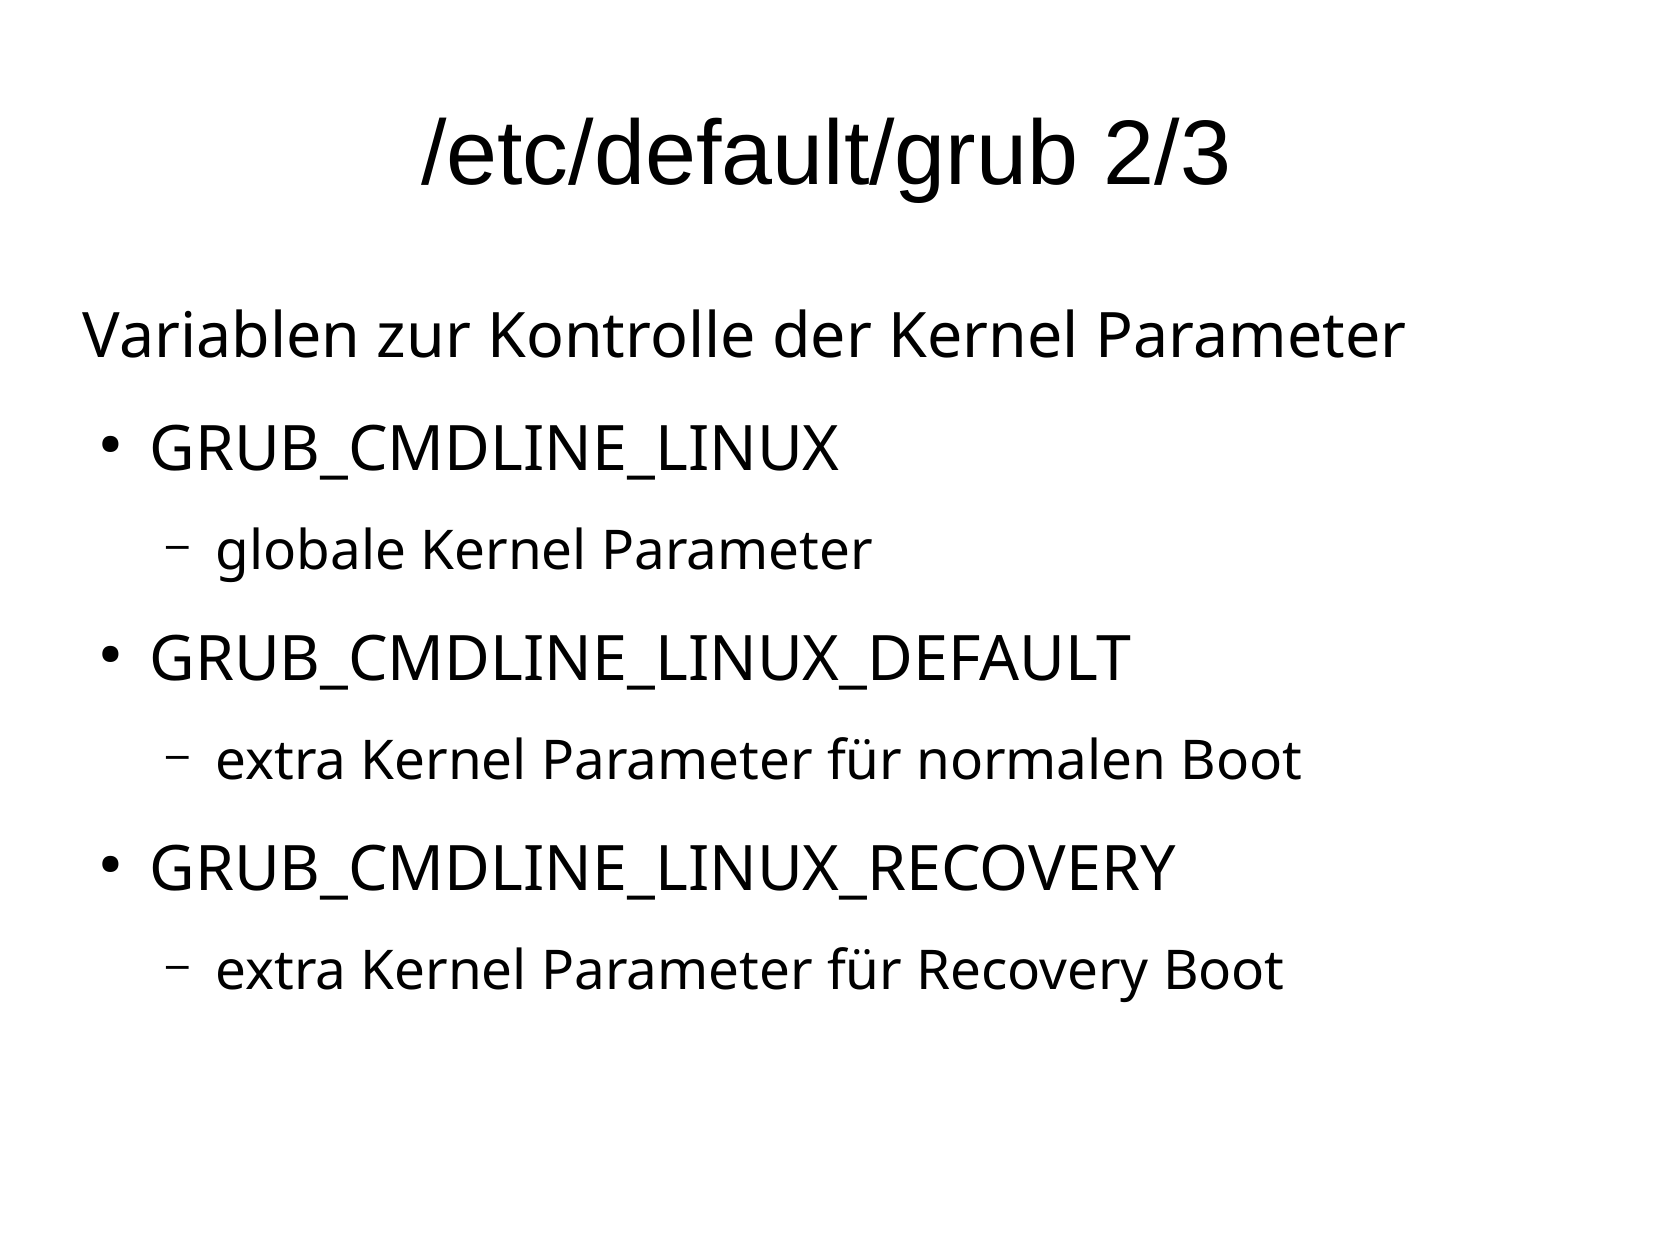

# /etc/default/grub 2/3
Variablen zur Kontrolle der Kernel Parameter
GRUB_CMDLINE_LINUX
globale Kernel Parameter
GRUB_CMDLINE_LINUX_DEFAULT
extra Kernel Parameter für normalen Boot
GRUB_CMDLINE_LINUX_RECOVERY
extra Kernel Parameter für Recovery Boot